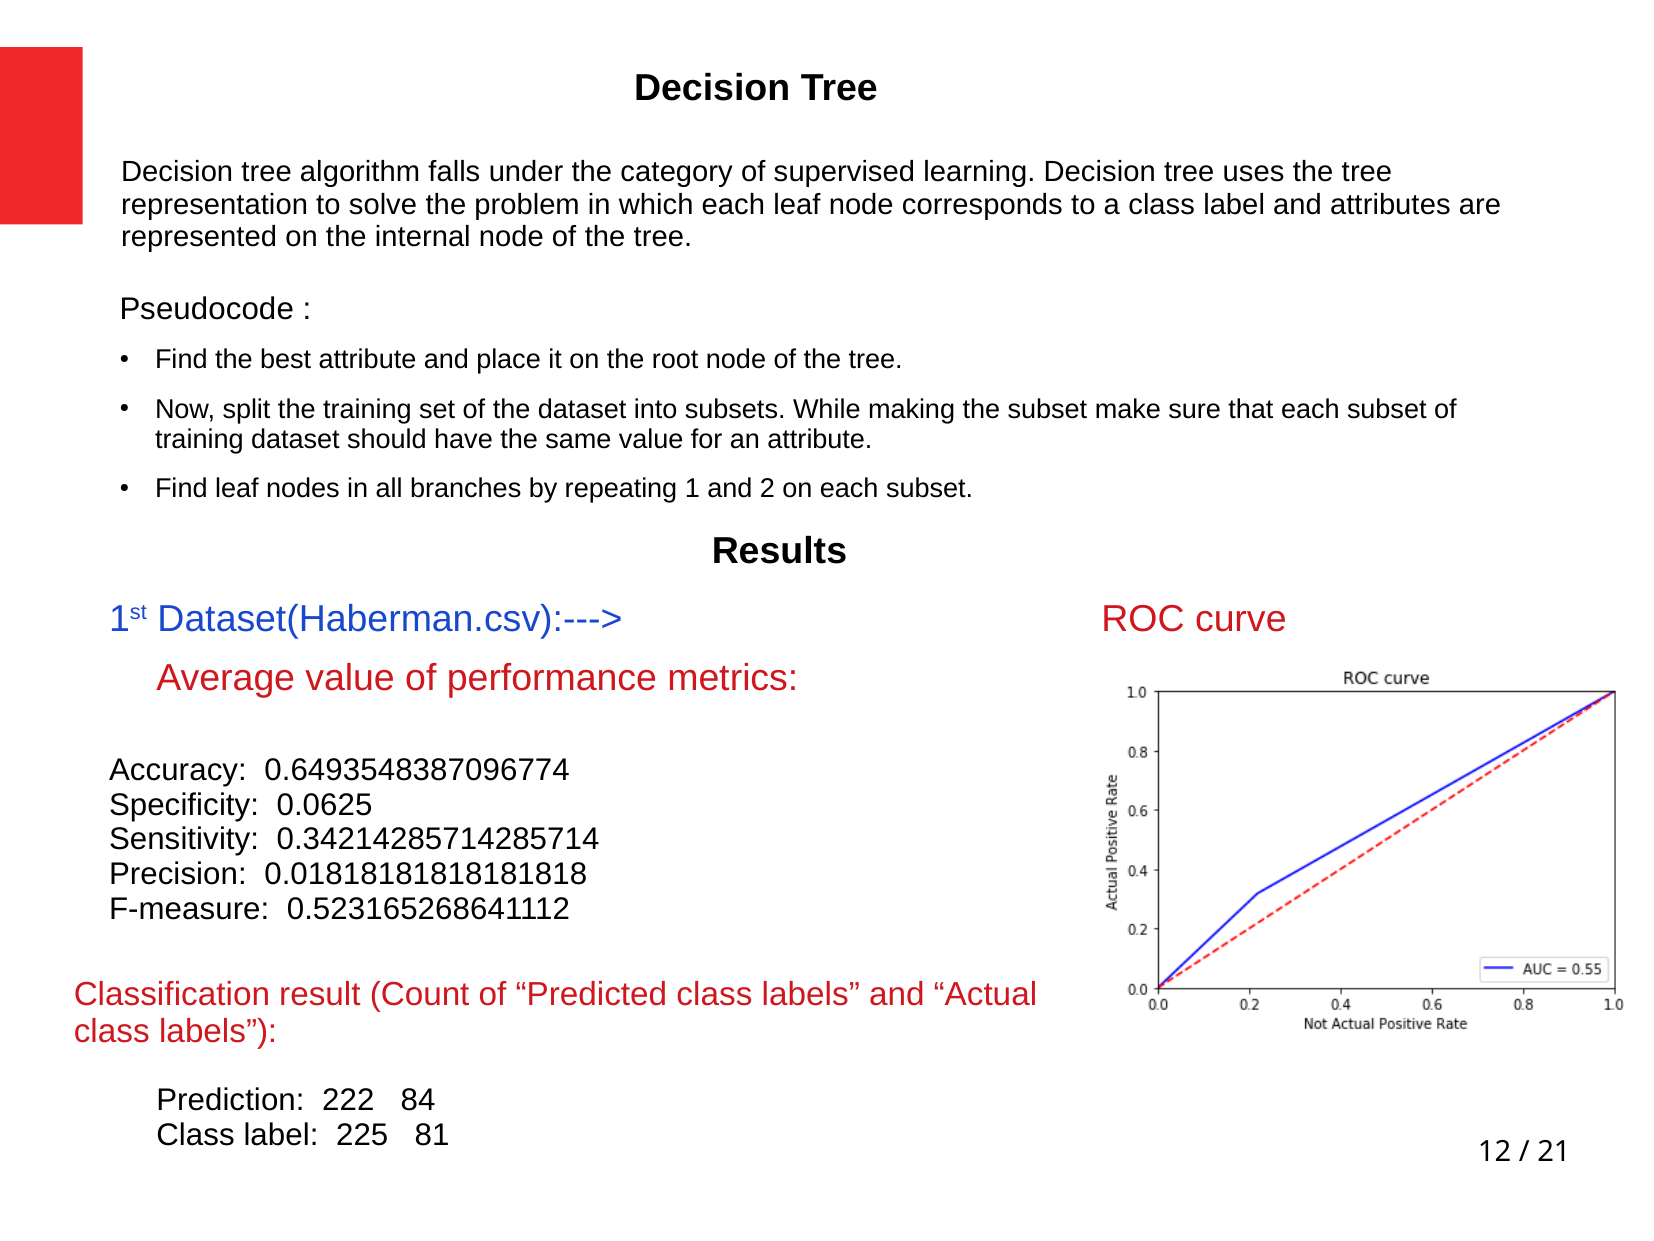

Decision Tree
Decision tree algorithm falls under the category of supervised learning. Decision tree uses the tree representation to solve the problem in which each leaf node corresponds to a class label and attributes are represented on the internal node of the tree.
Pseudocode :
Find the best attribute and place it on the root node of the tree.
Now, split the training set of the dataset into subsets. While making the subset make sure that each subset of training dataset should have the same value for an attribute.
Find leaf nodes in all branches by repeating 1 and 2 on each subset.
Results
1st Dataset(Haberman.csv):--->
ROC curve
Average value of performance metrics:
Accuracy: 0.6493548387096774
Specificity: 0.0625
Sensitivity: 0.34214285714285714
Precision: 0.01818181818181818
F-measure: 0.523165268641112
Classification result (Count of “Predicted class labels” and “Actual class labels”):
Prediction: 222 84
Class label: 225 81
12